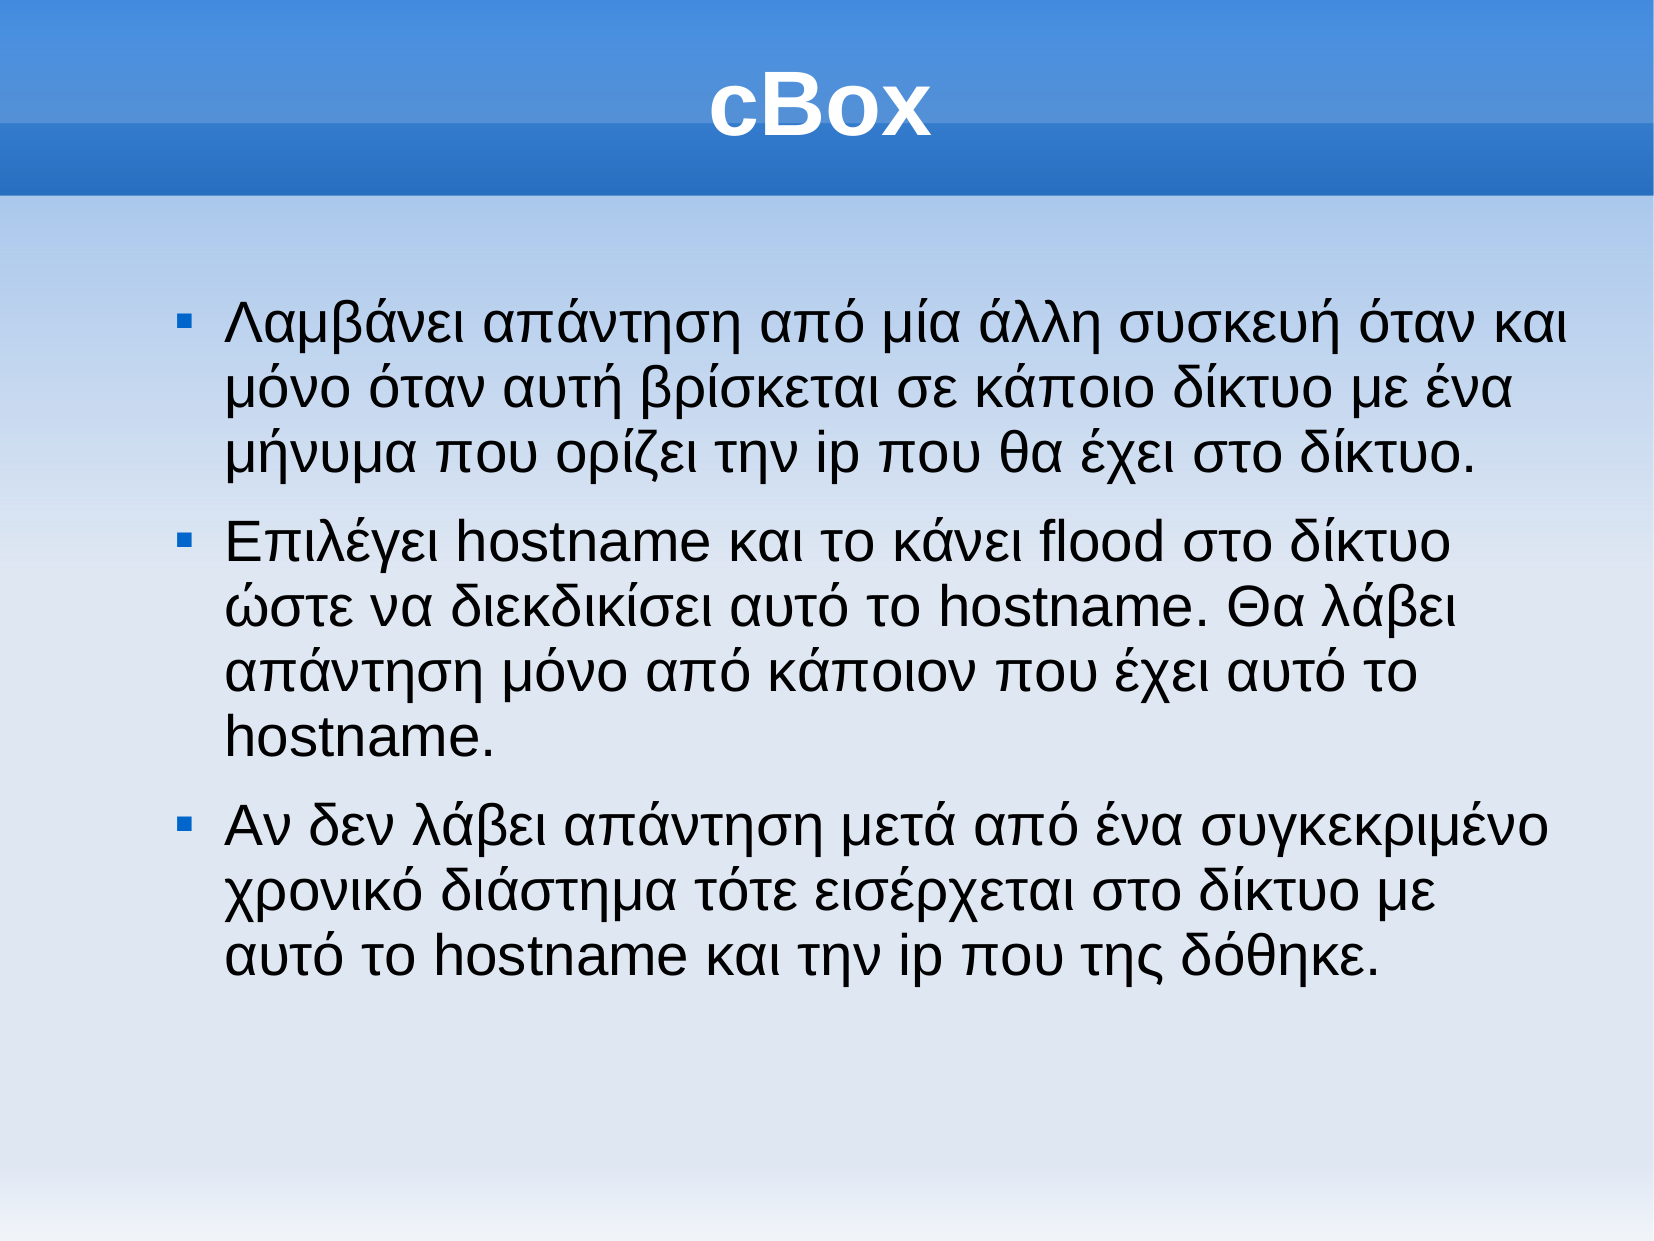

# cBox
Λαμβάνει απάντηση από μία άλλη συσκευή όταν και μόνο όταν αυτή βρίσκεται σε κάποιο δίκτυο με ένα μήνυμα που ορίζει την ip που θα έχει στο δίκτυο.
Επιλέγει hostname και το κάνει flood στο δίκτυο ώστε να διεκδικίσει αυτό το hostname. Θα λάβει απάντηση μόνο από κάποιον που έχει αυτό το hostname.
Αν δεν λάβει απάντηση μετά από ένα συγκεκριμένο χρονικό διάστημα τότε εισέρχεται στο δίκτυο με αυτό το hostname και την ip που της δόθηκε.